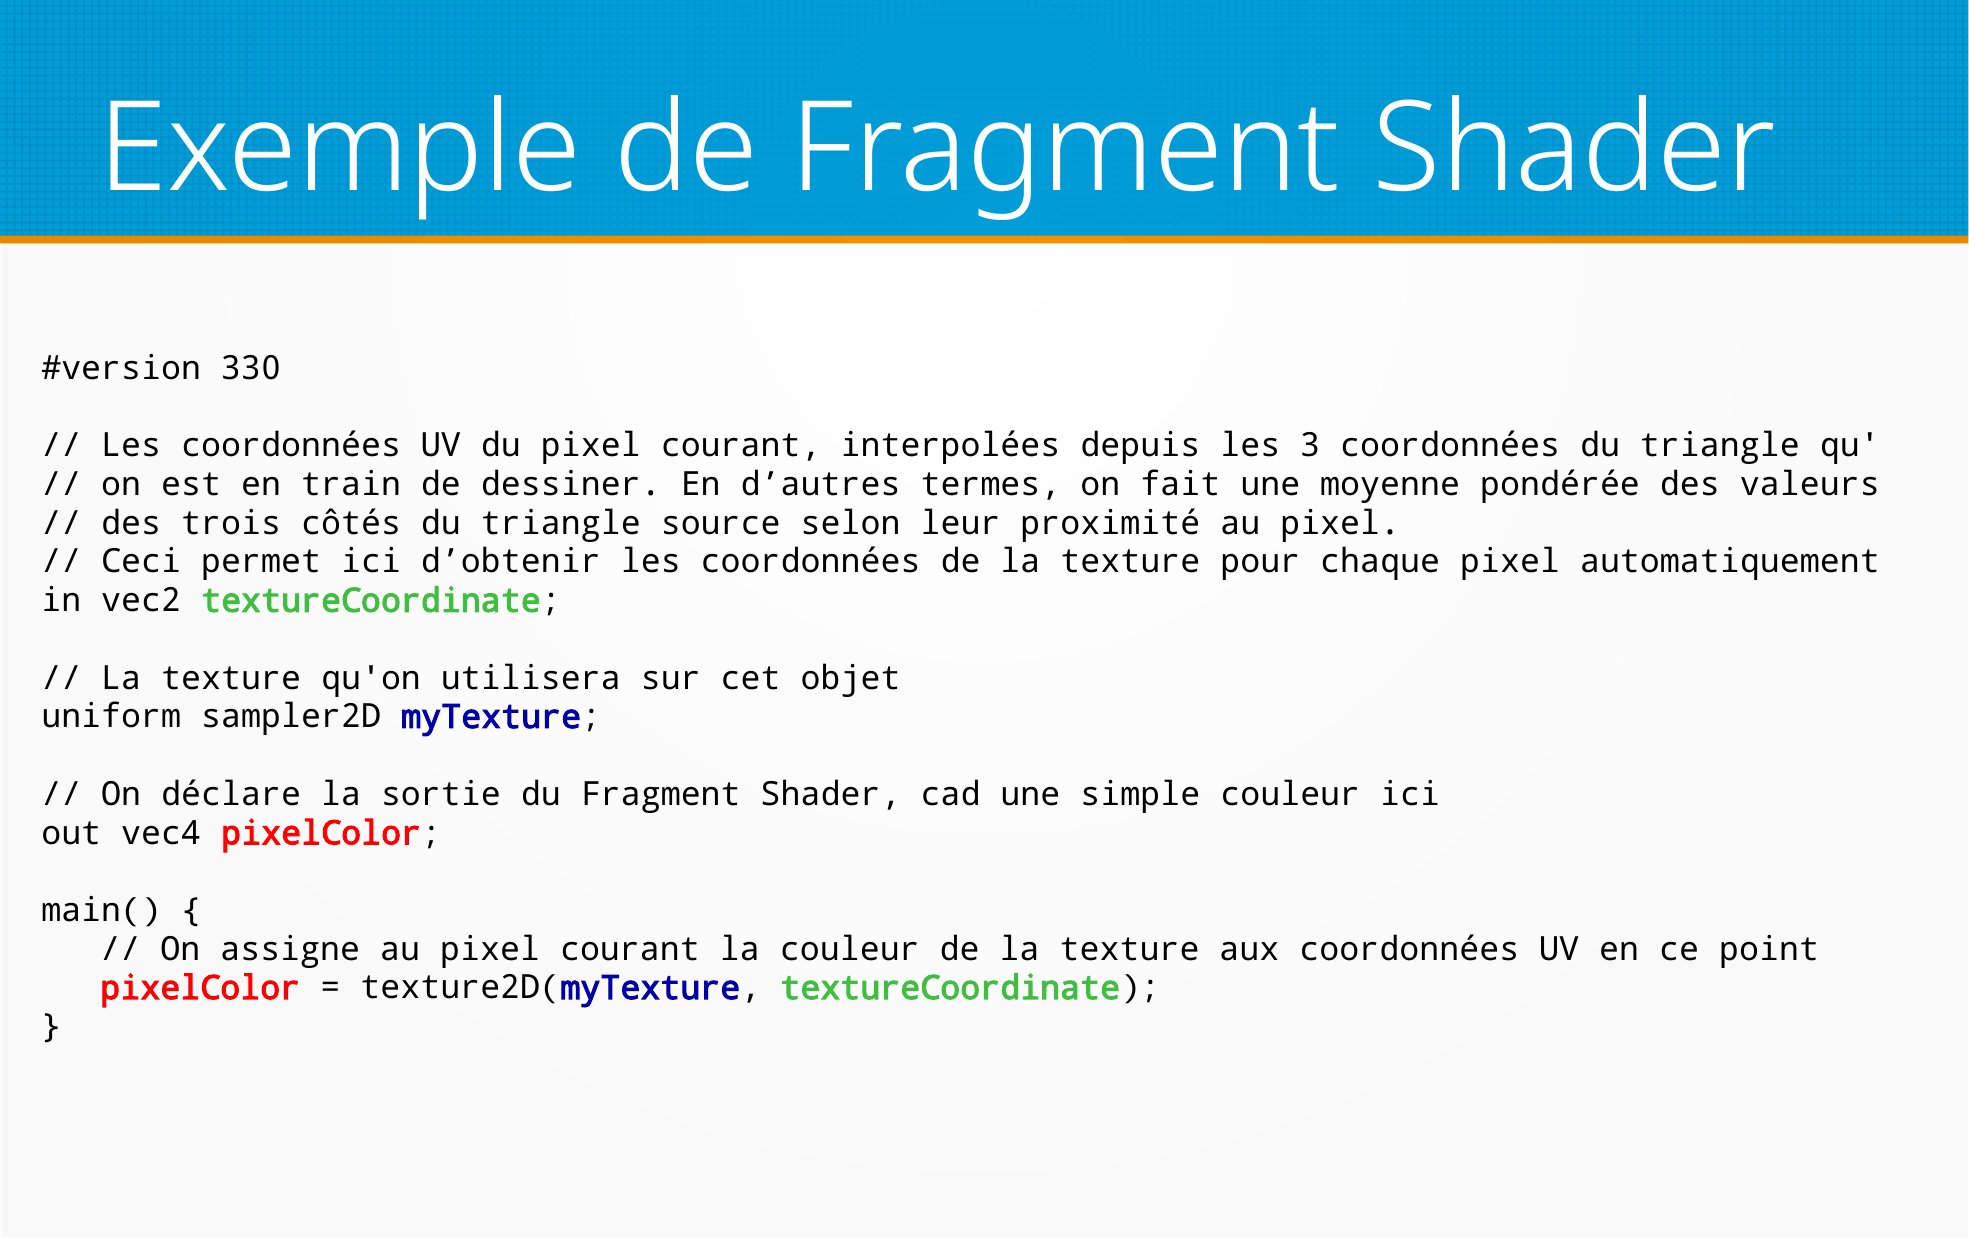

# Exemple de Fragment Shader
#version 330
// Les coordonnées UV du pixel courant, interpolées depuis les 3 coordonnées du triangle qu'
// on est en train de dessiner. En d’autres termes, on fait une moyenne pondérée des valeurs
// des trois côtés du triangle source selon leur proximité au pixel.
// Ceci permet ici d’obtenir les coordonnées de la texture pour chaque pixel automatiquement
in vec2 textureCoordinate;
// La texture qu'on utilisera sur cet objet
uniform sampler2D myTexture;
// On déclare la sortie du Fragment Shader, cad une simple couleur ici
out vec4 pixelColor;
main() {
	// On assigne au pixel courant la couleur de la texture aux coordonnées UV en ce point
	pixelColor = texture2D(myTexture, textureCoordinate);
}